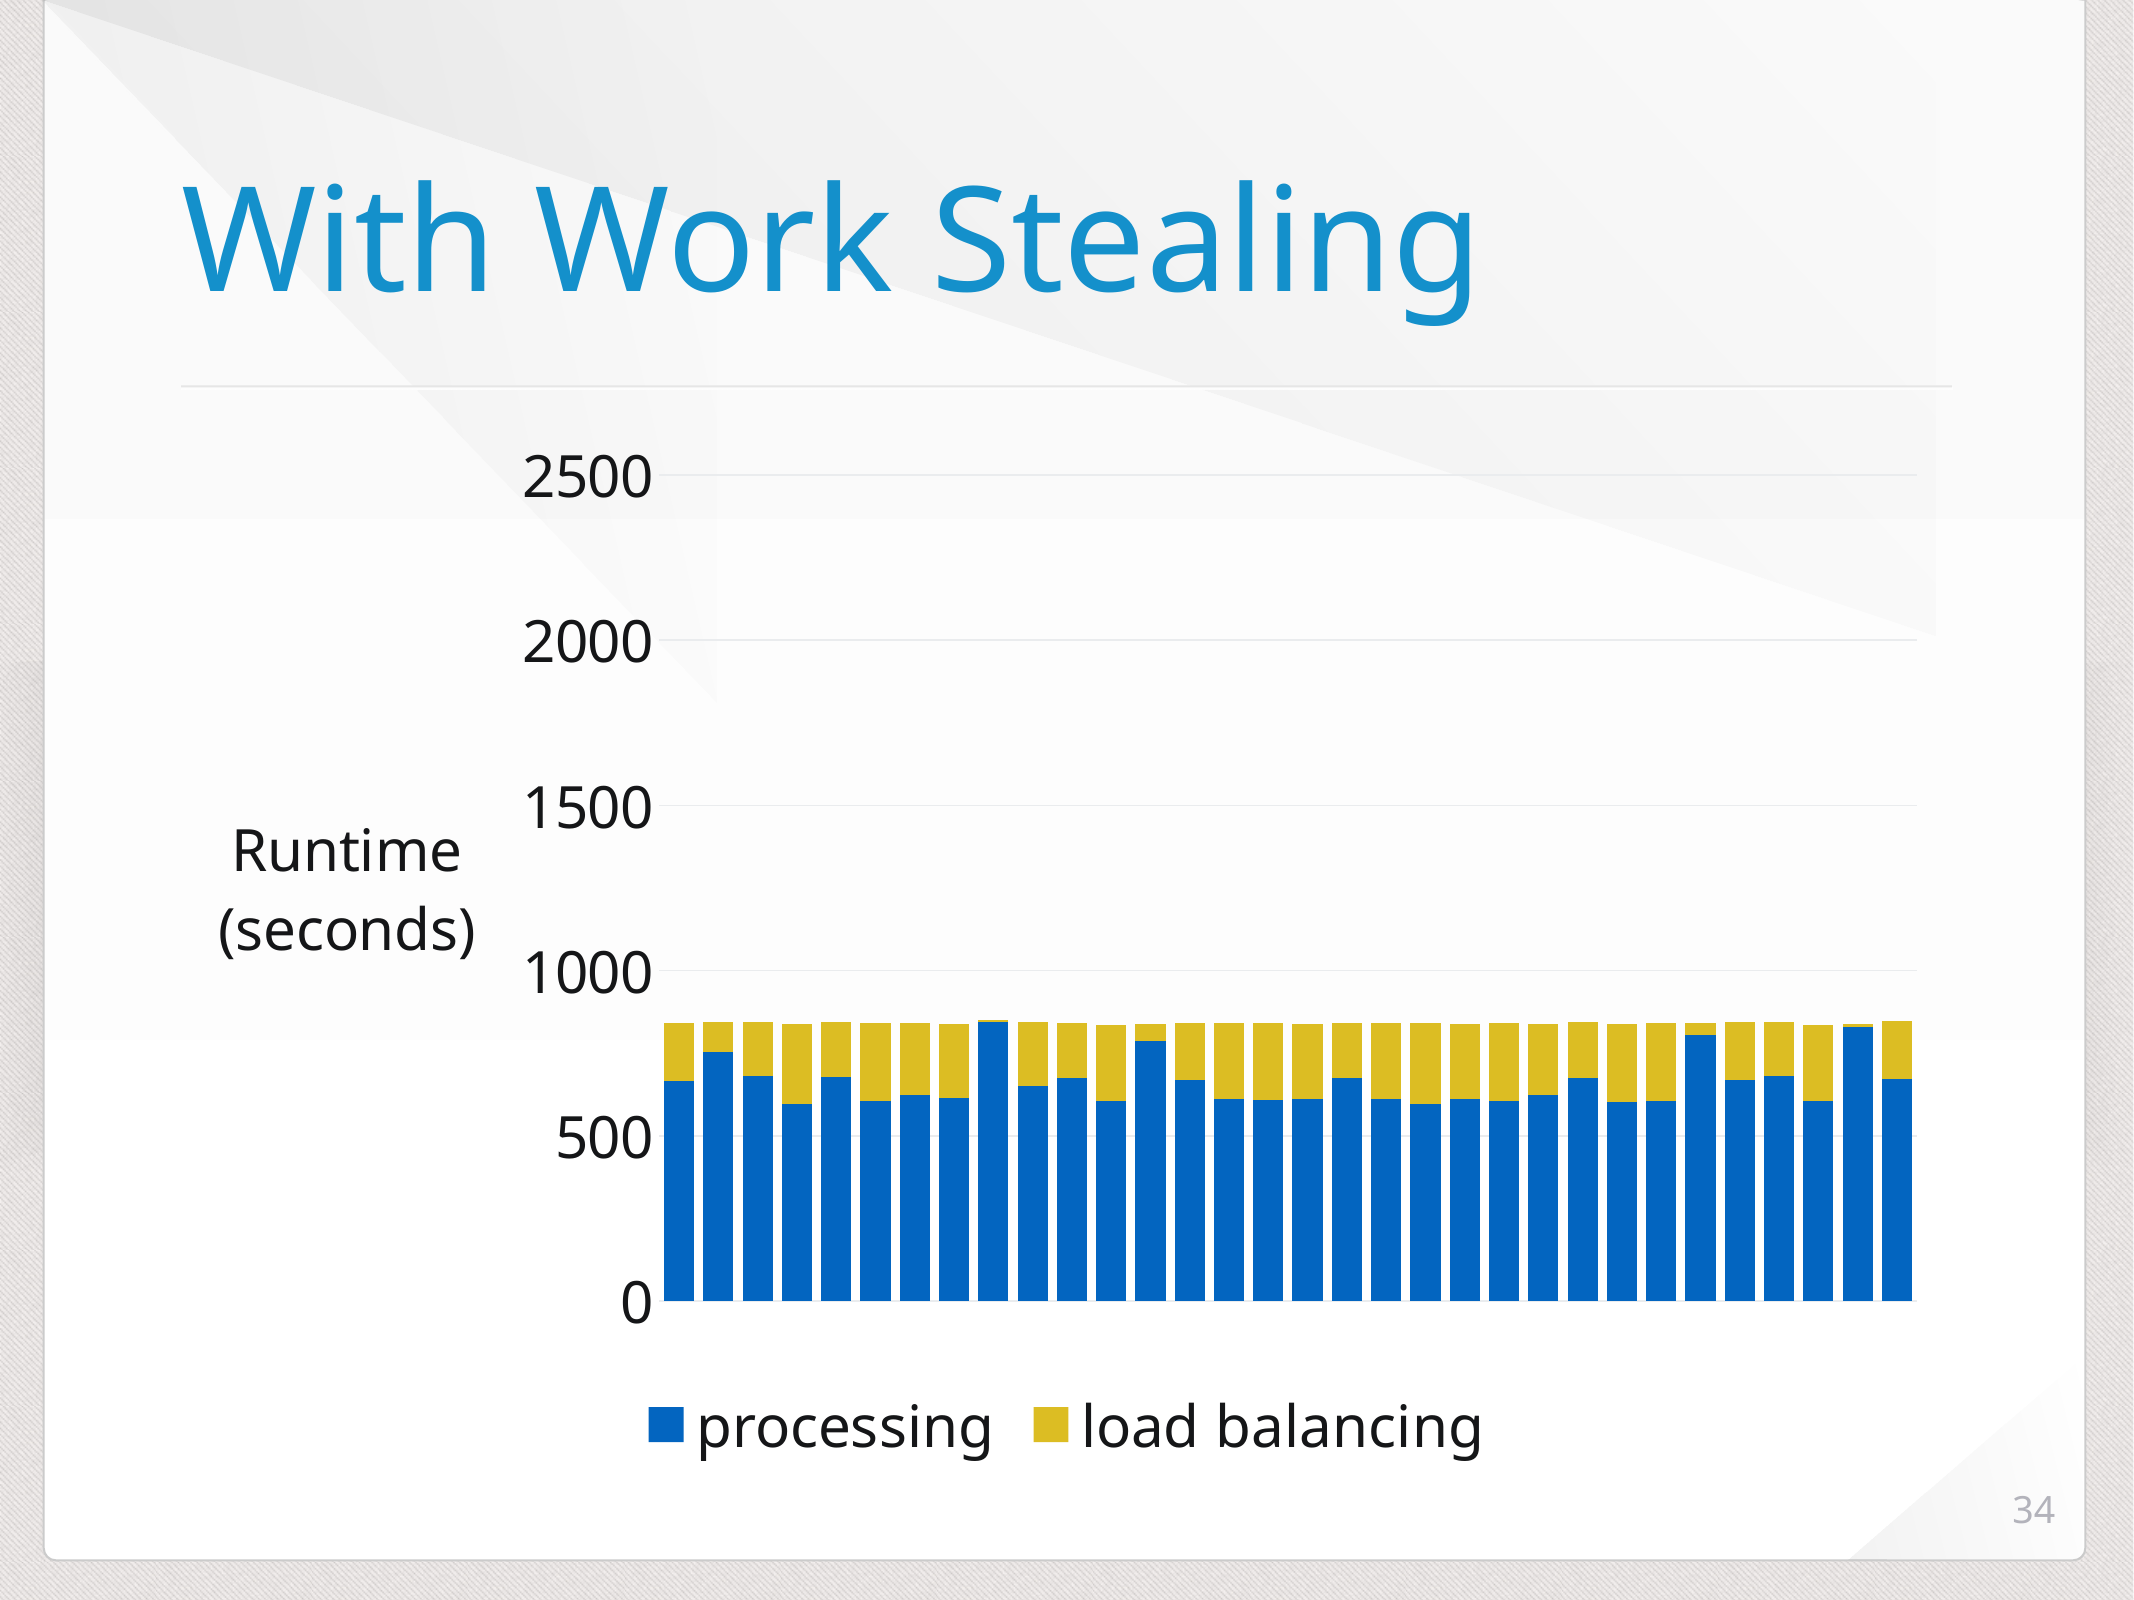

# With Work Stealing
### Chart
| Category | processing | load balancing |
|---|---|---|
| 0.0 | 666.063251044296 | 174.490193053744 |
| 1.0 | 753.22618069955 | 92.6641288445618 |
| 2.0 | 679.987981058687 | 163.149246767705 |
| 3.0 | 597.352144582501 | 241.566178338284 |
| 4.0 | 679.693555804852 | 163.424460828155 |
| 5.0 | 606.669521864124 | 234.616302555541 |
| 6.0 | 624.065503125562 | 218.105076253052 |
| 7.0 | 613.481052676702 | 225.717464931918 |
| 8.0 | 844.375875107797 | 7.66323977708999 |
| 9.0 | 650.483626524933 | 192.587446539519 |
| 10.0 | 675.451509514033 | 166.17169716245 |
| 11.0 | 605.625426717782 | 230.910487786105 |
| 12.0 | 788.197145938056 | 49.4497957601577 |
| 13.0 | 668.832758241238 | 172.776434906625 |
| 14.0 | 612.191999144083 | 228.263951557943 |
| 15.0 | 607.599551084952 | 234.152396263479 |
| 16.0 | 611.431239313936 | 227.025189348222 |
| 17.0 | 674.033561287271 | 168.815757930533 |
| 18.0 | 610.388213059753 | 230.687693853578 |
| 19.0 | 595.307373111212 | 246.427412143263 |
| 20.0 | 612.455209786395 | 225.398107850358 |
| 21.0 | 606.178156704602 | 235.578246111898 |
| 22.0 | 622.904079363774 | 216.346566294402 |
| 23.0 | 673.76982502569 | 170.35705136756 |
| 24.0 | 603.146909920554 | 235.403762474846 |
| 25.0 | 606.773107029724 | 235.509954877126 |
| 26.0 | 804.412108605892 | 38.2871211562499 |
| 27.0 | 670.35677479662 | 173.762567508235 |
| 28.0 | 681.048501847807 | 163.736010739953 |
| 29.0 | 604.651595373908 | 231.939426093461 |
| 30.0 | 830.063204930308 | 9.84940661159691 |